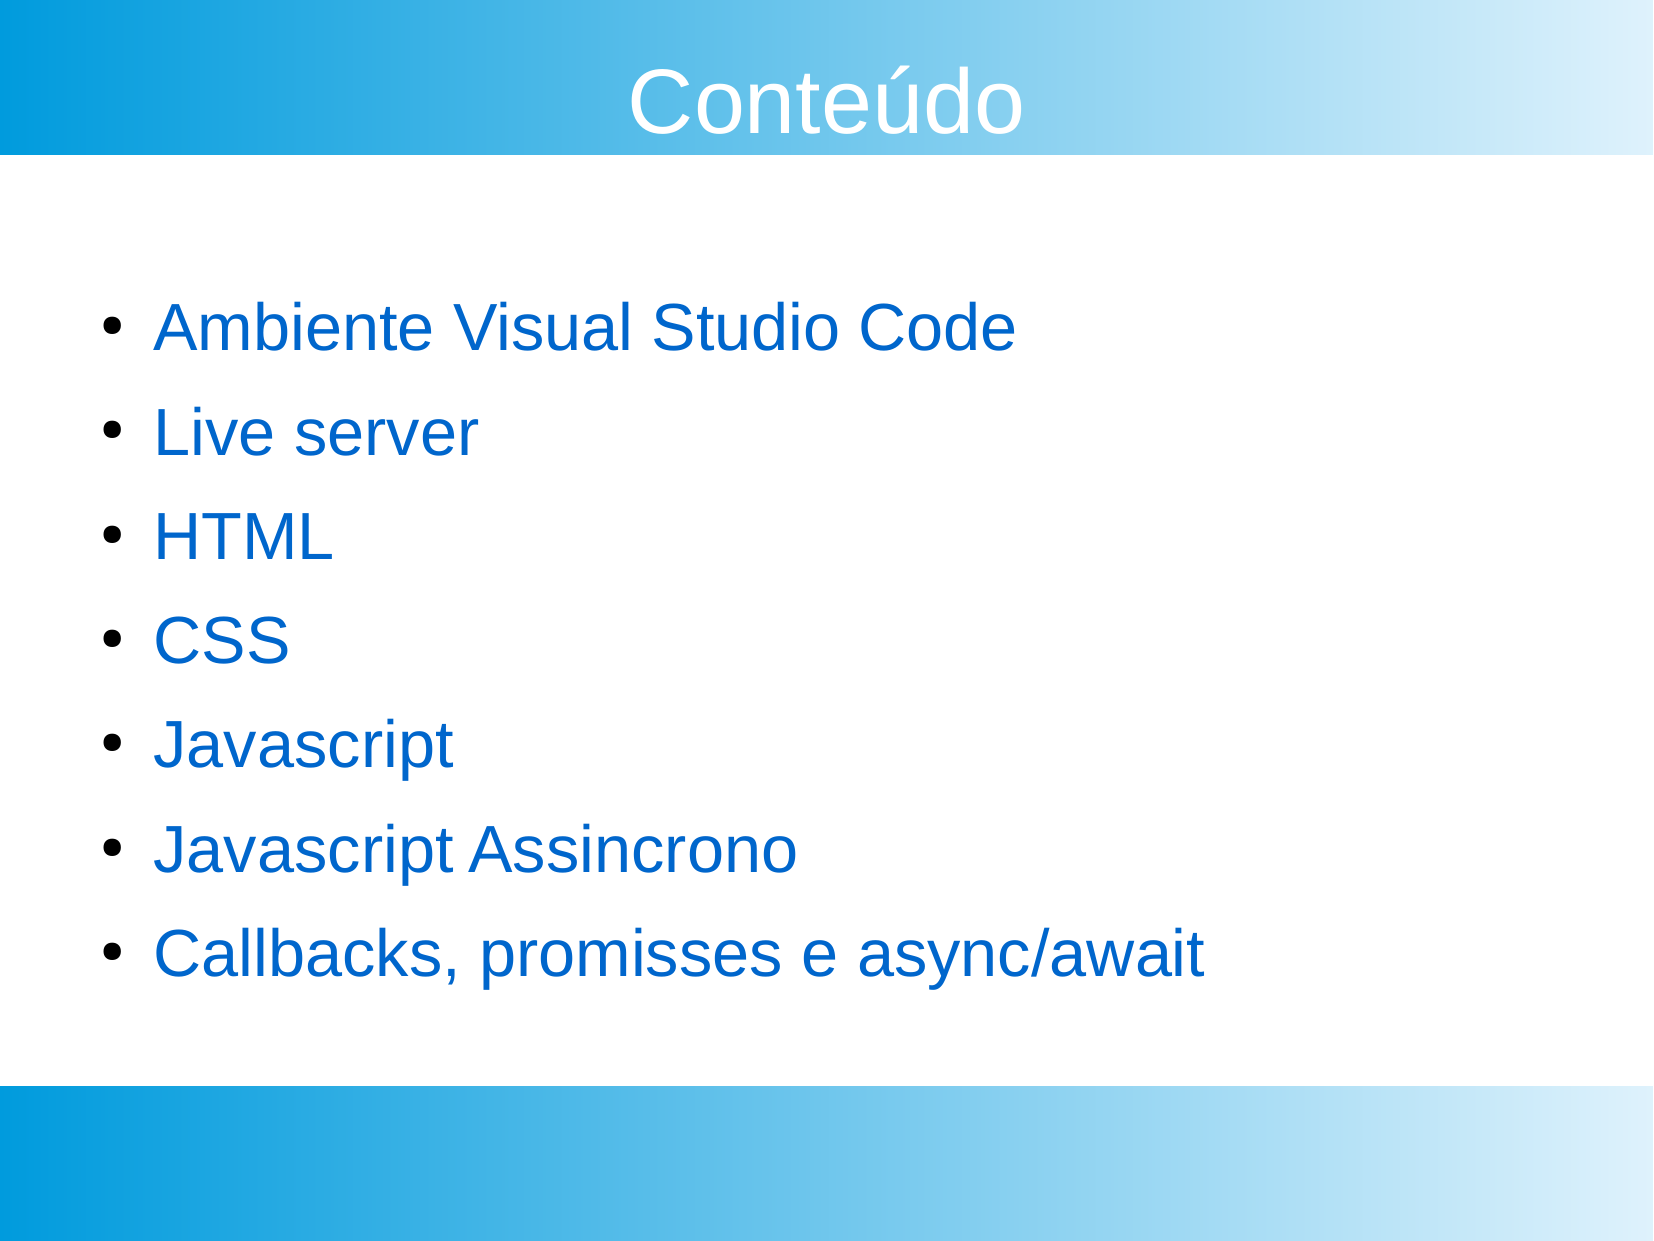

# Conteúdo
Ambiente Visual Studio Code
Live server
HTML
CSS
Javascript
Javascript Assincrono
Callbacks, promisses e async/await